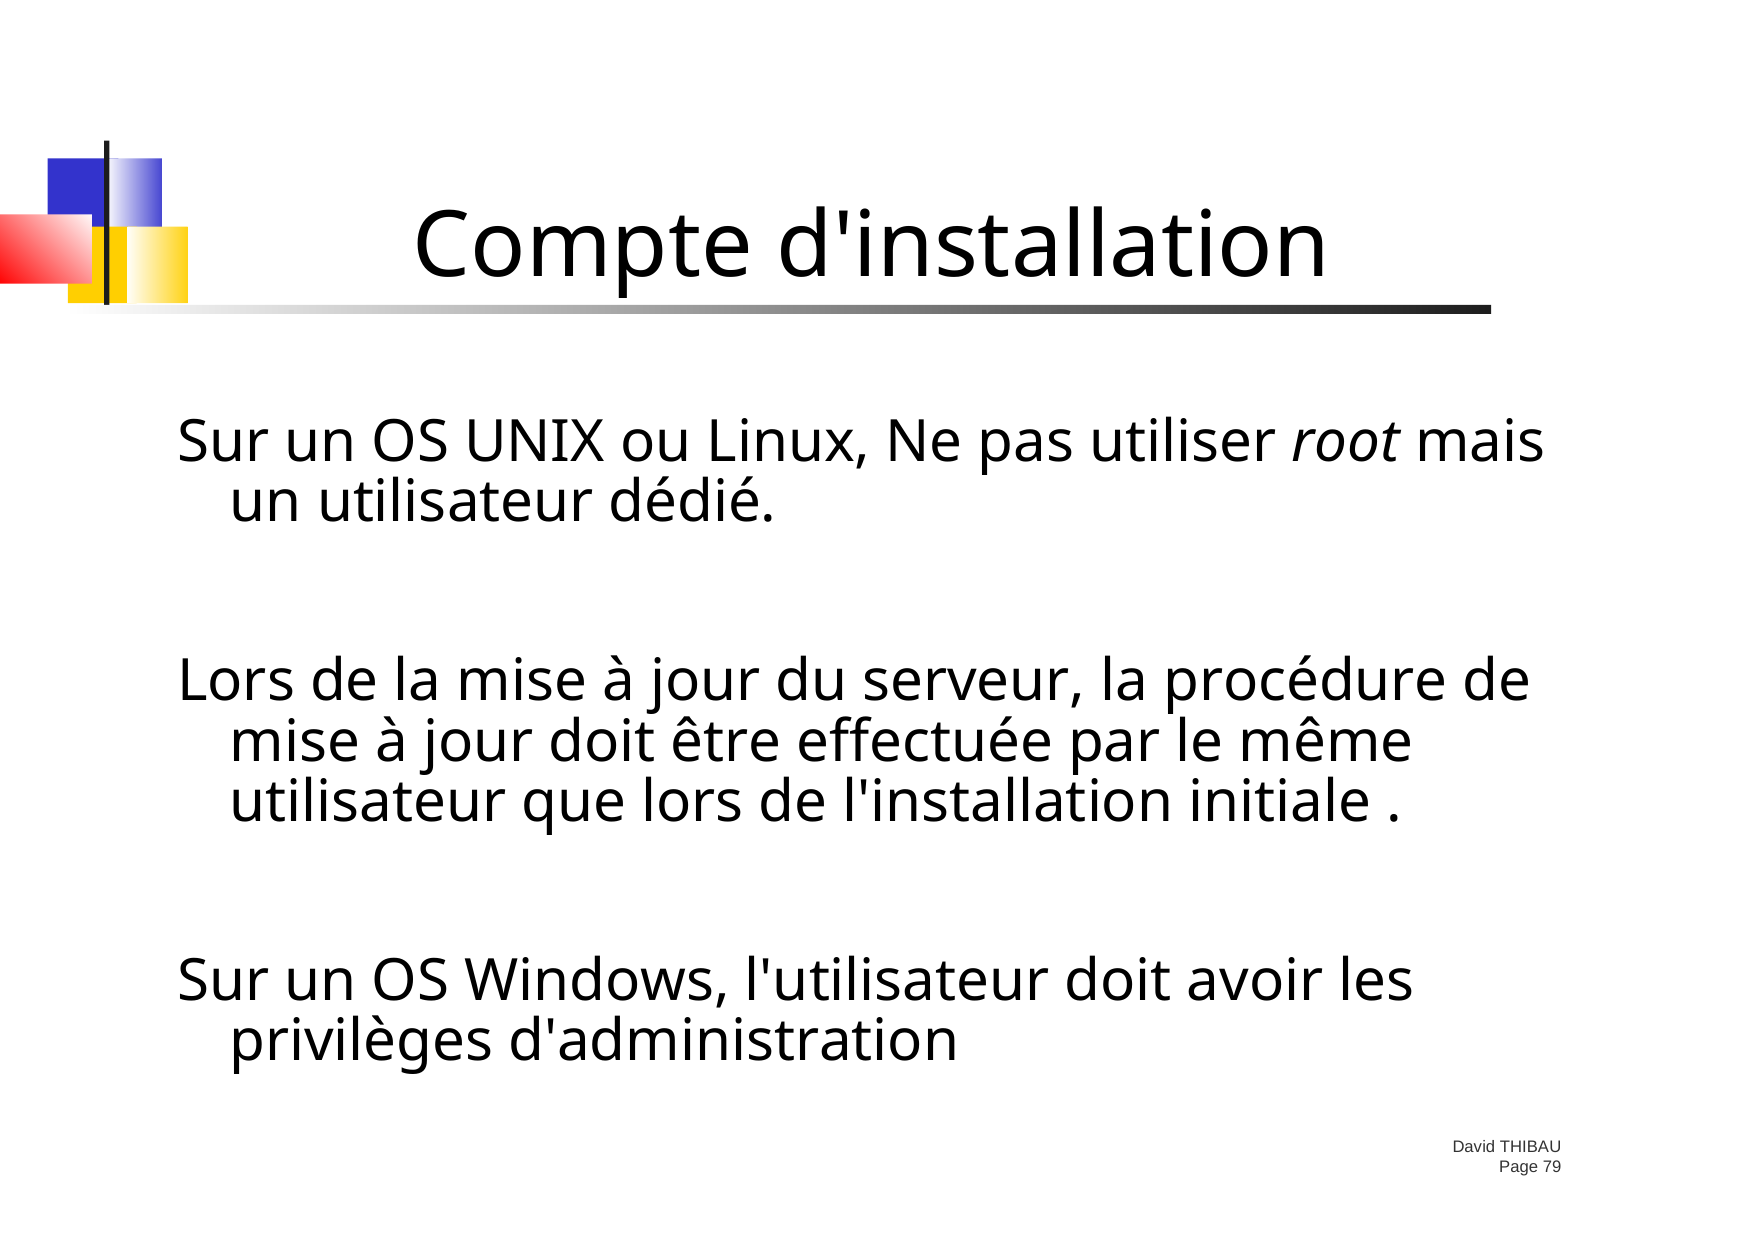

# Compte d'installation
Sur un OS UNIX ou Linux, Ne pas utiliser root mais un utilisateur dédié.
Lors de la mise à jour du serveur, la procédure de mise à jour doit être effectuée par le même utilisateur que lors de l'installation initiale .
Sur un OS Windows, l'utilisateur doit avoir les privilèges d'administration